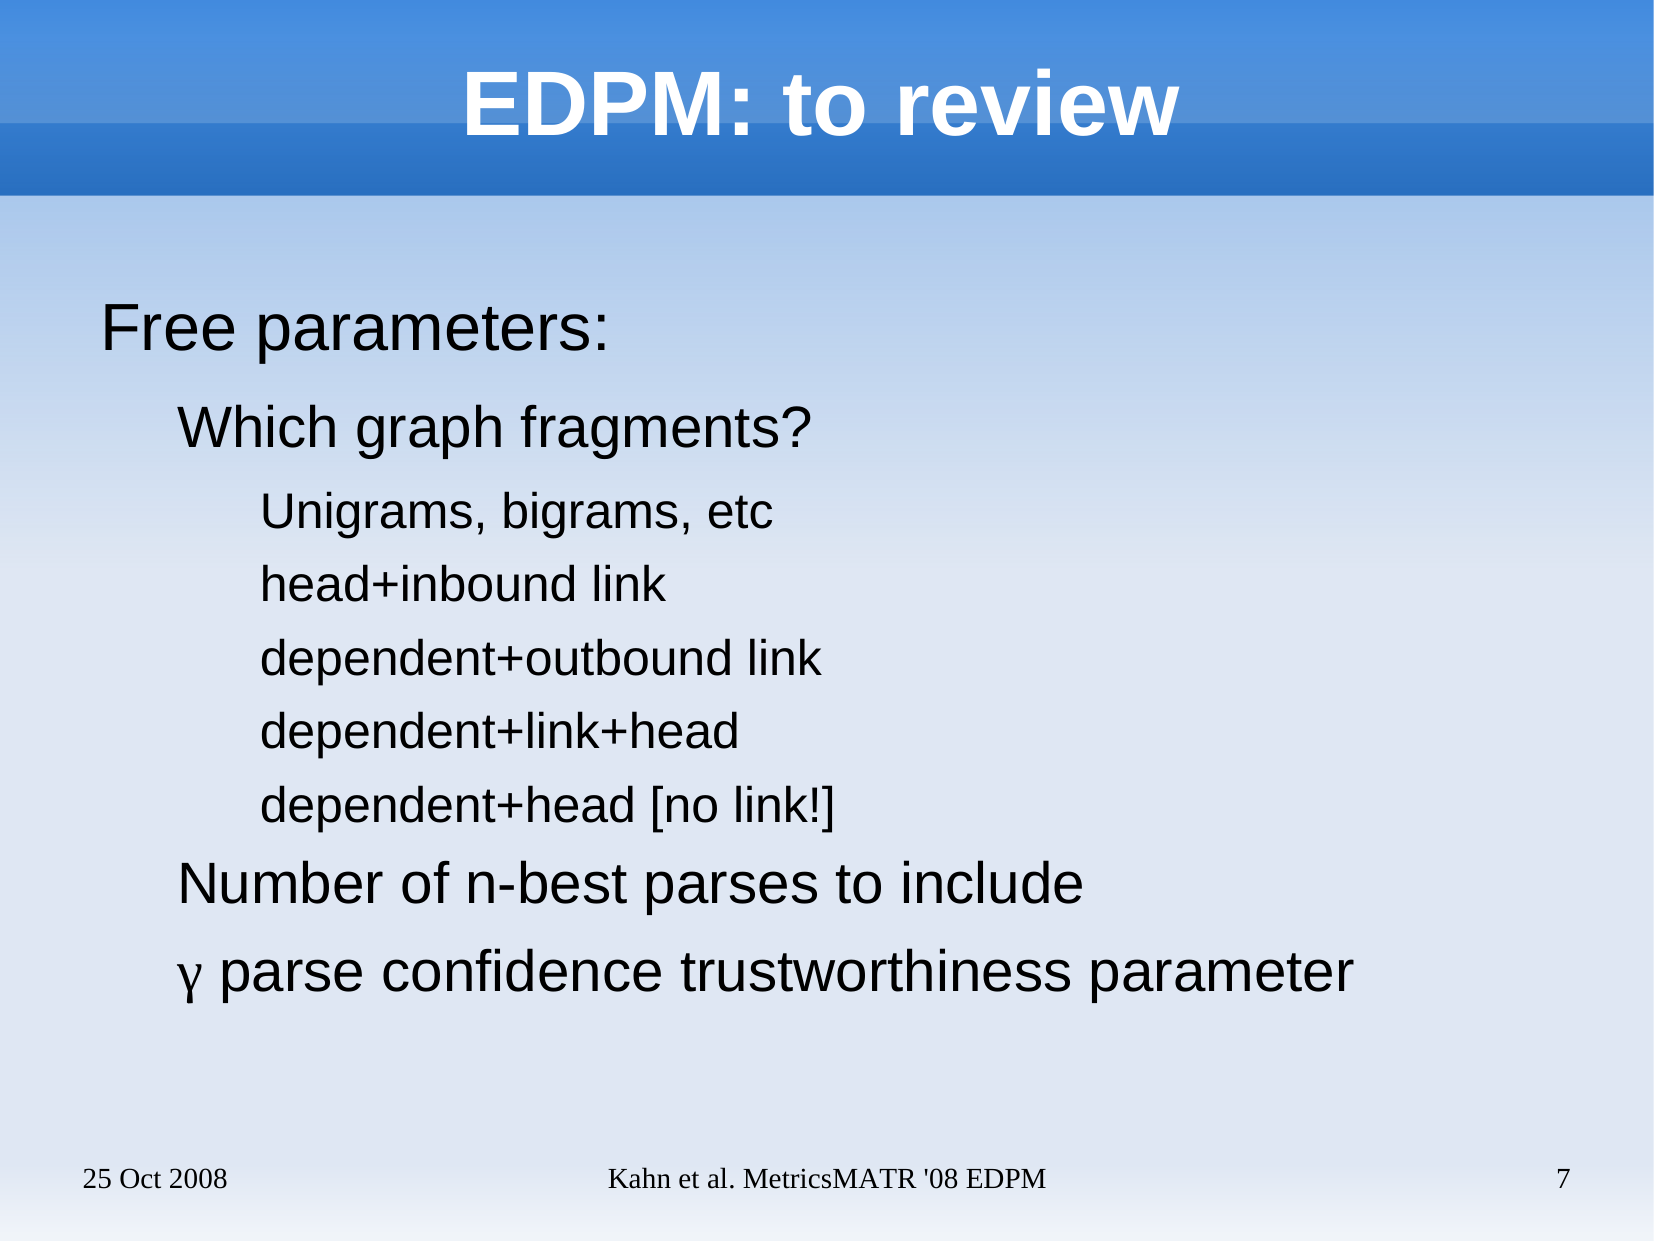

# EDPM: to review
Free parameters:
Which graph fragments?
Unigrams, bigrams, etc
head+inbound link
dependent+outbound link
dependent+link+head
dependent+head [no link!]
Number of n-best parses to include
γ parse confidence trustworthiness parameter
25 Oct 2008
Kahn et al. MetricsMATR '08 EDPM
7